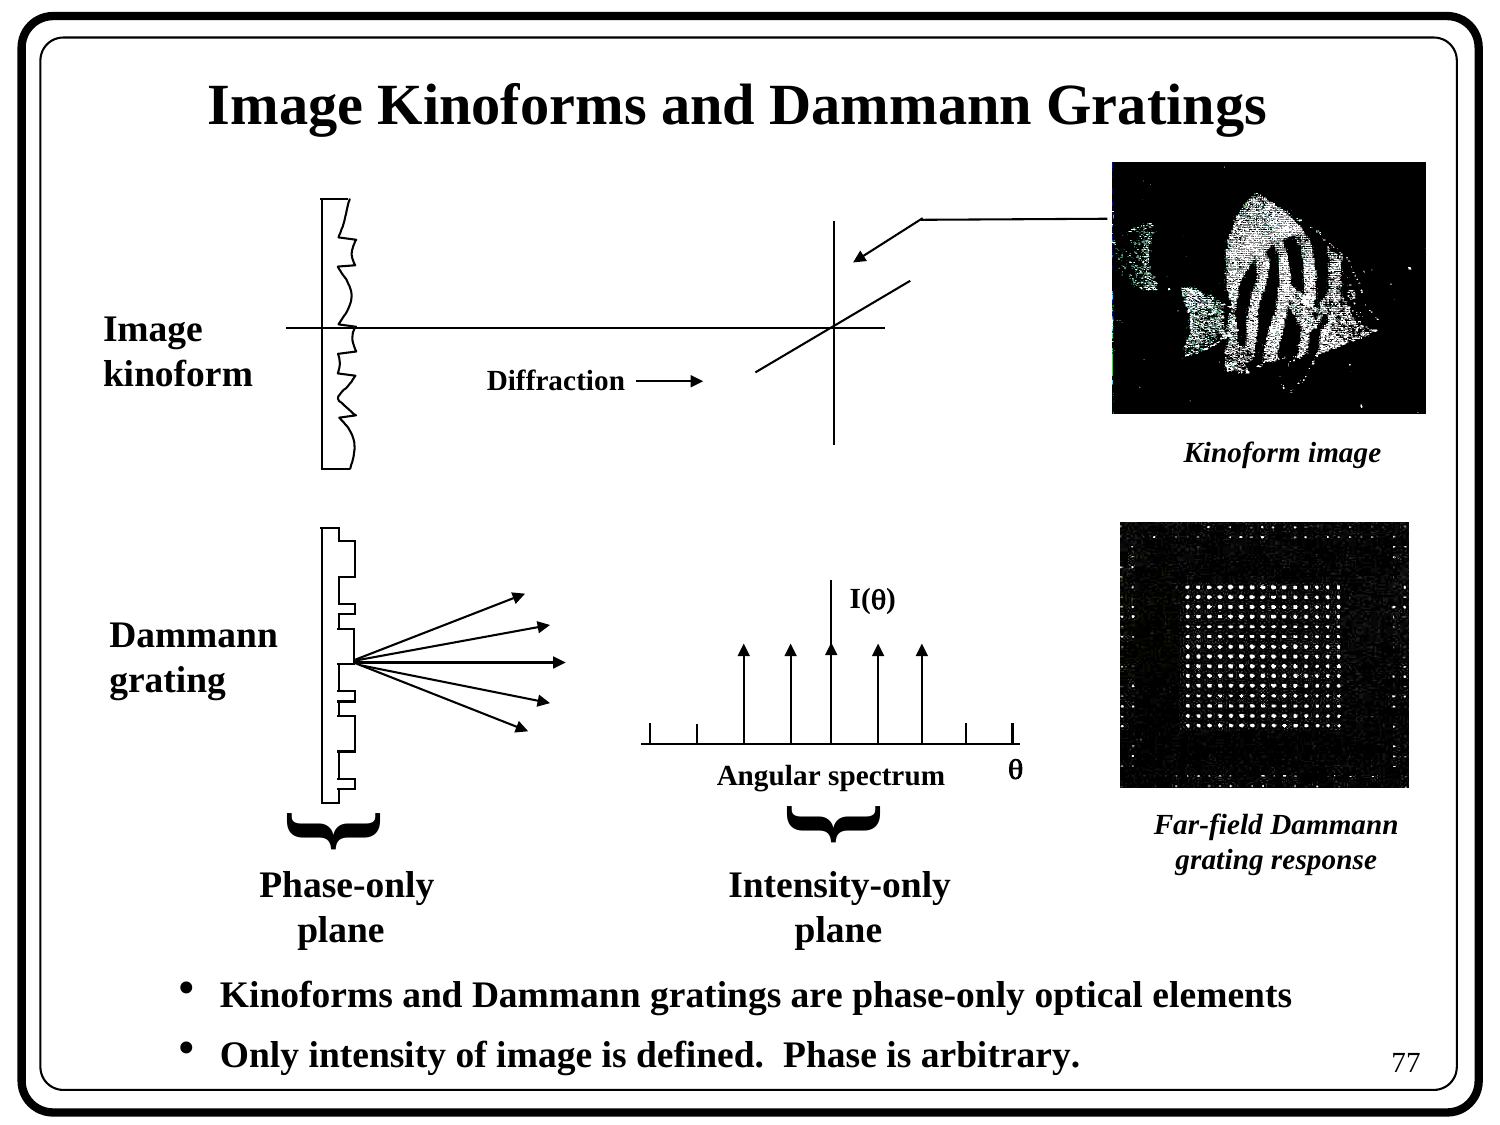

Image Kinoforms and Dammann Gratings
Image
kinoform
Diffraction
Kinoform image
I()

Angular spectrum
Dammann
grating
{
{
Far-field Dammann
grating response
Phase-only		 Intensity-only
 plane			 plane
 Kinoforms and Dammann gratings are phase-only optical elements
 Only intensity of image is defined. Phase is arbitrary.